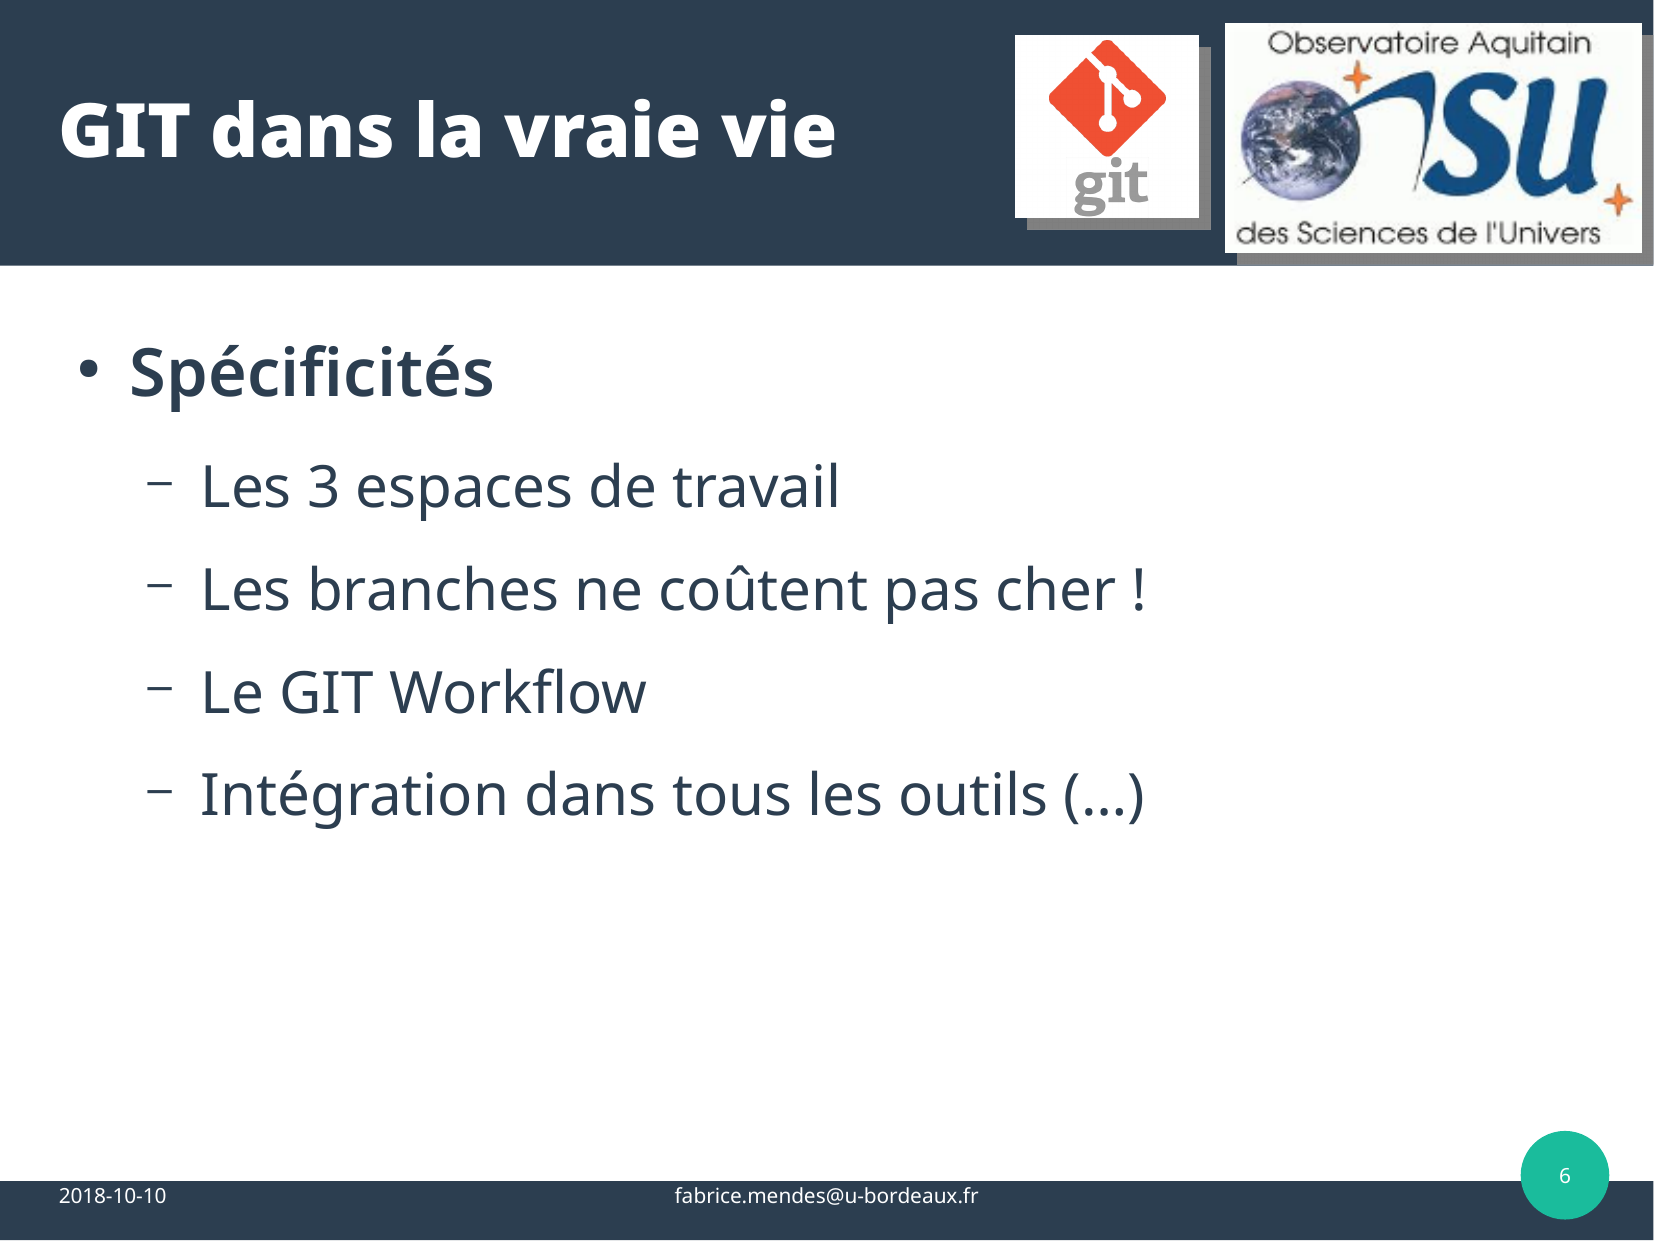

# GIT dans la vraie vie
Spécificités
Les 3 espaces de travail
Les branches ne coûtent pas cher !
Le GIT Workflow
Intégration dans tous les outils (…)
6
2018-10-10
fabrice.mendes@u-bordeaux.fr